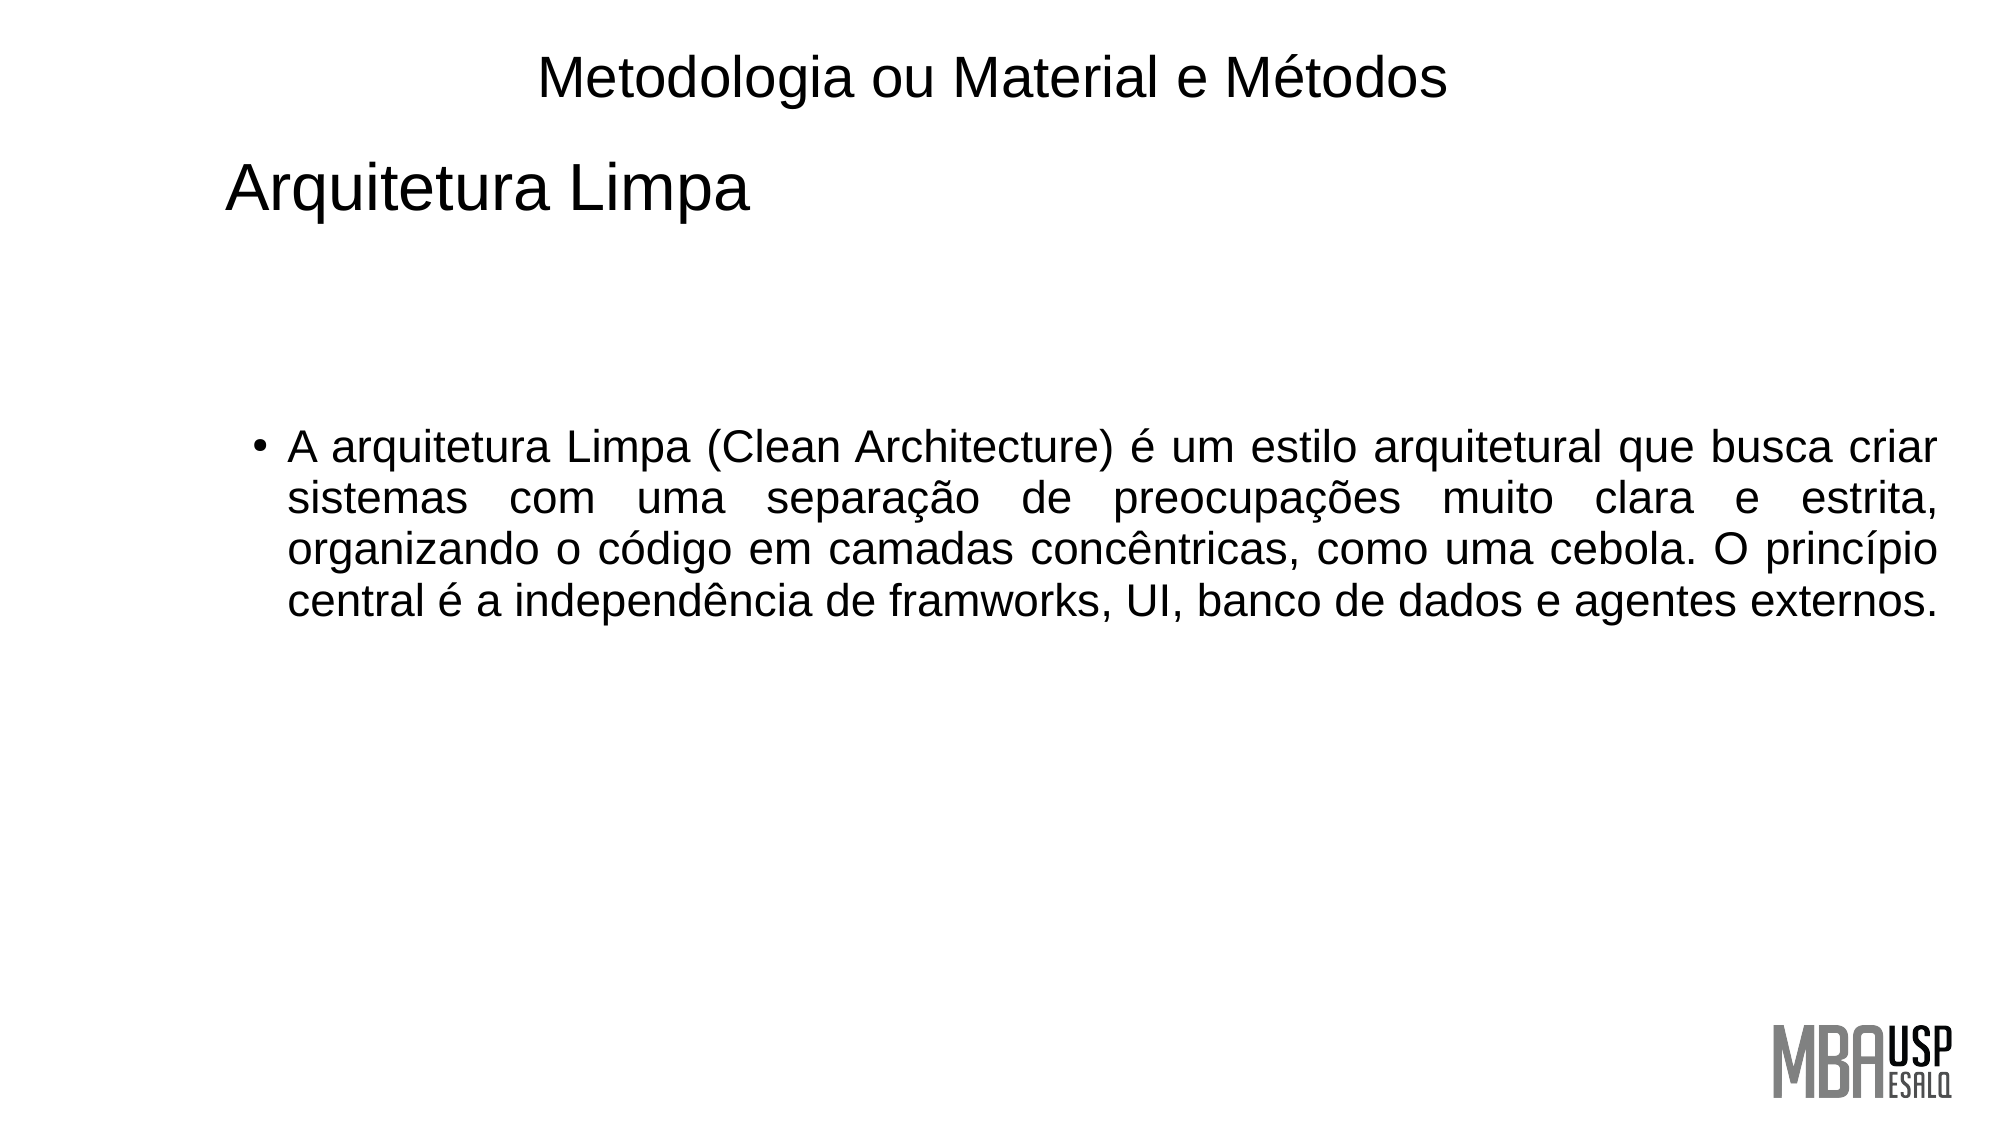

Metodologia ou Material e Métodos
	Arquitetura Limpa
A arquitetura Limpa (Clean Architecture) é um estilo arquitetural que busca criar sistemas com uma separação de preocupações muito clara e estrita, organizando o código em camadas concêntricas, como uma cebola. O princípio central é a independência de framworks, UI, banco de dados e agentes externos.